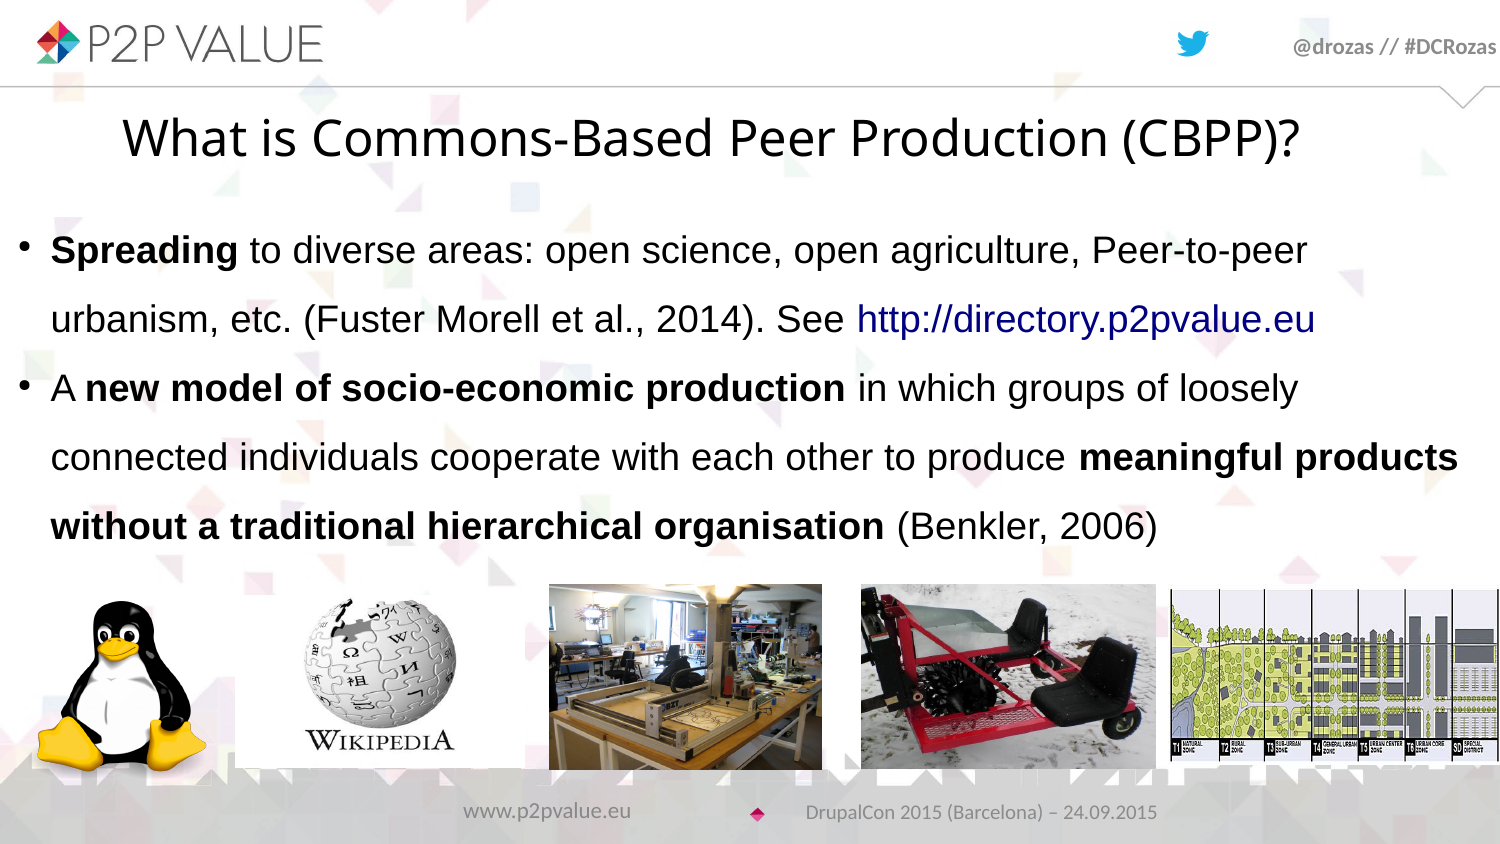

@drozas // #DCRozas
# What is Commons-Based Peer Production (CBPP)?
Spreading to diverse areas: open science, open agriculture, Peer-to-peer urbanism, etc. (Fuster Morell et al., 2014). See http://directory.p2pvalue.eu
A new model of socio-economic production in which groups of loosely connected individuals cooperate with each other to produce meaningful products without a traditional hierarchical organisation (Benkler, 2006)
DrupalCon 2015 (Barcelona) – 24.09.2015
www.p2pvalue.eu